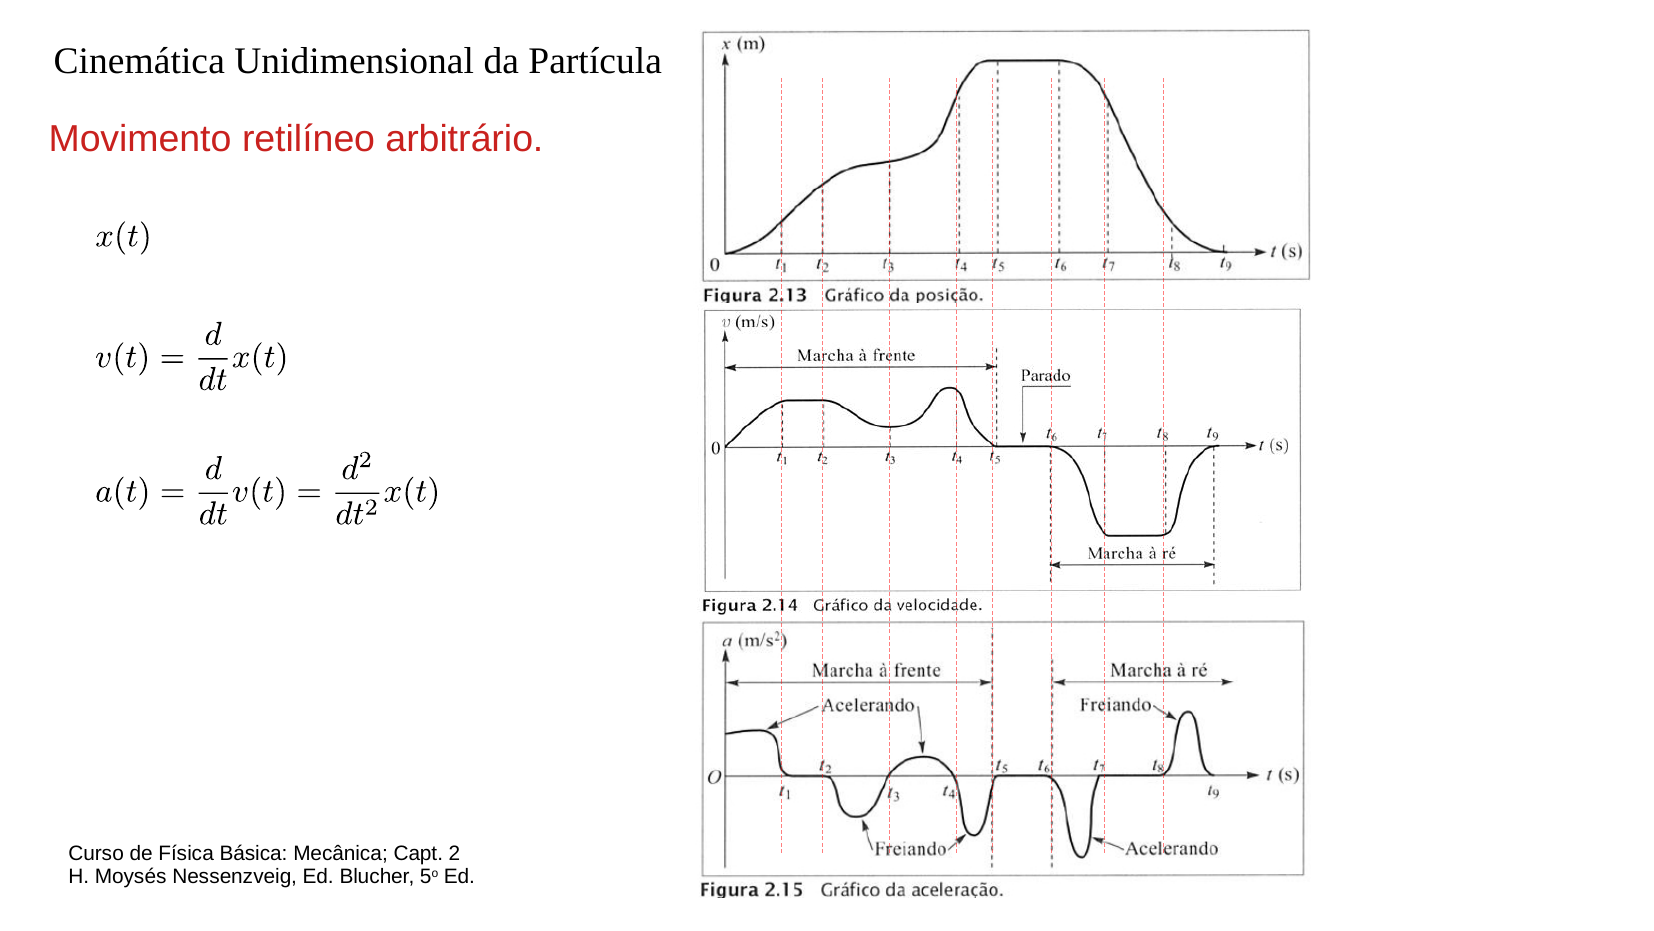

Cinemática Unidimensional da Partícula
Movimento retilíneo arbitrário.
Curso de Física Básica: Mecânica; Capt. 2
H. Moysés Nessenzveig, Ed. Blucher, 5o Ed.